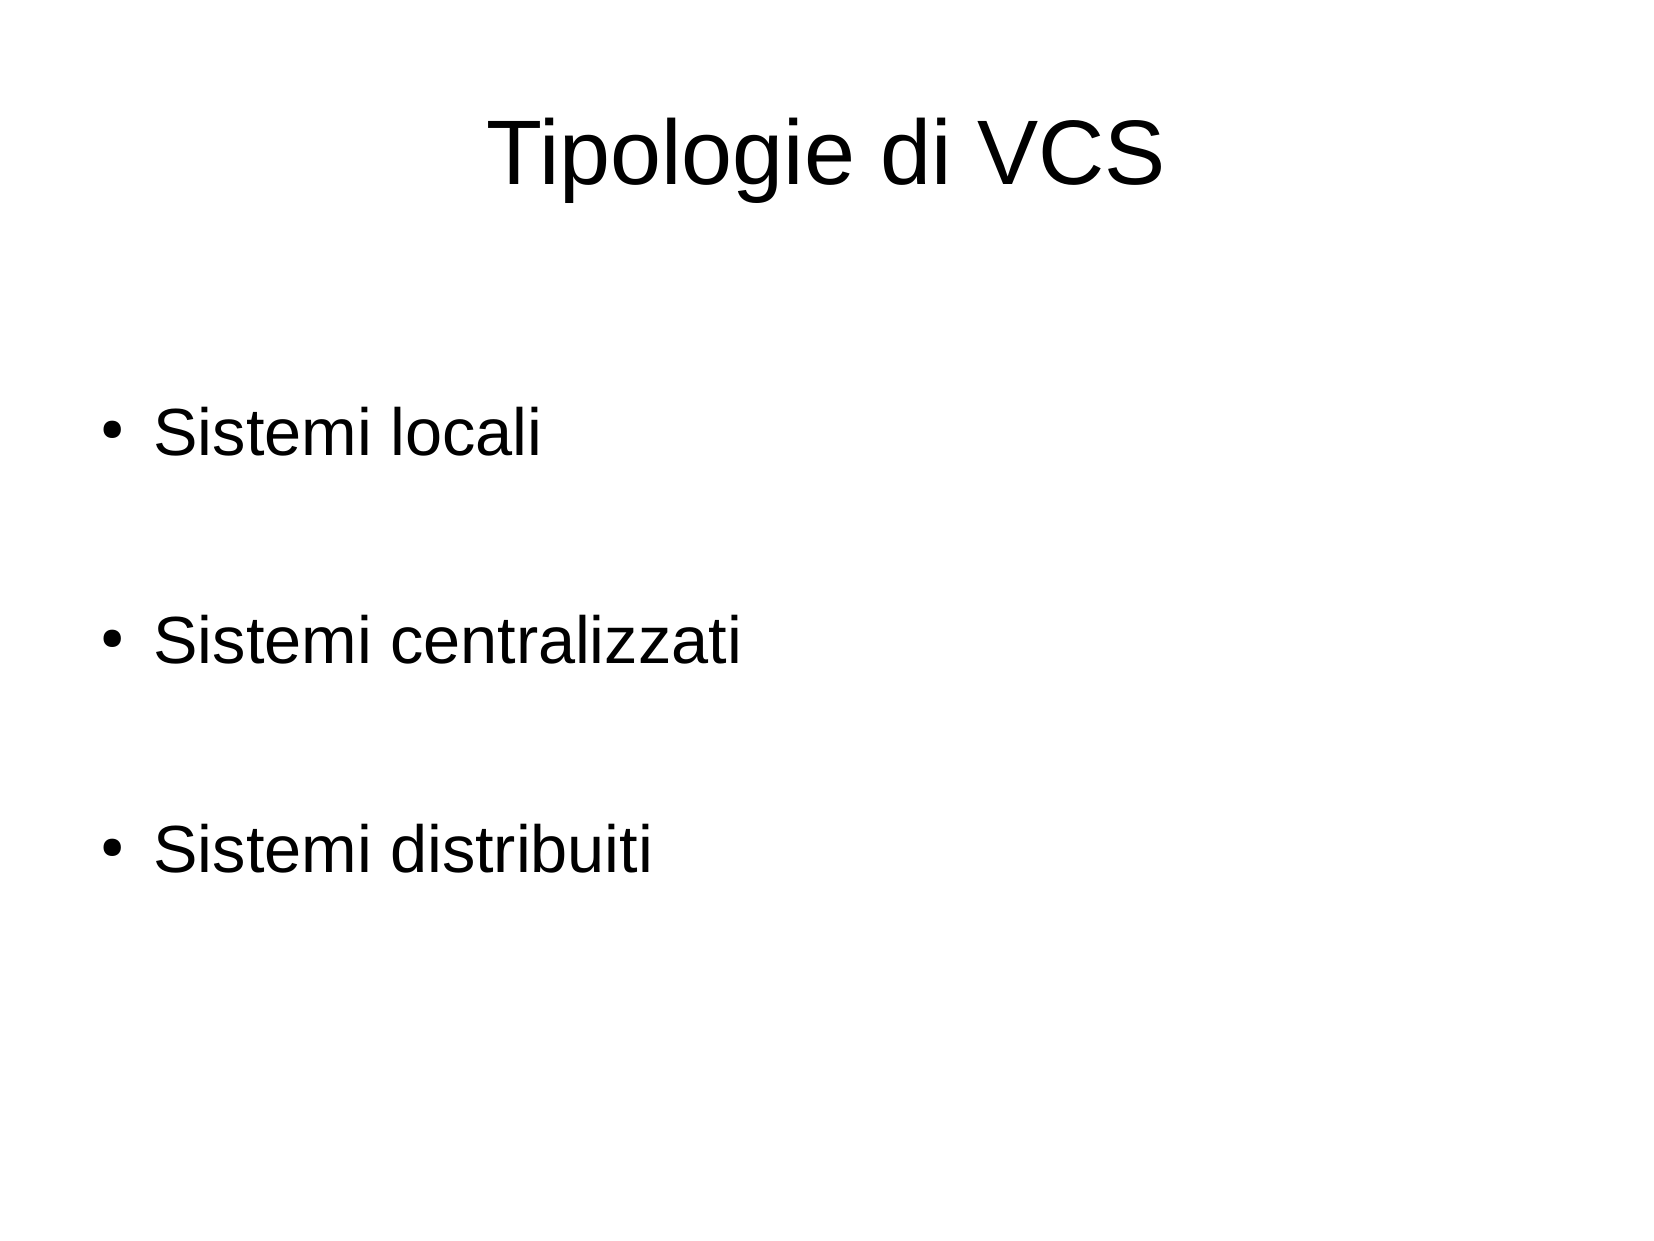

# Tipologie di VCS
Sistemi locali
Sistemi centralizzati
Sistemi distribuiti